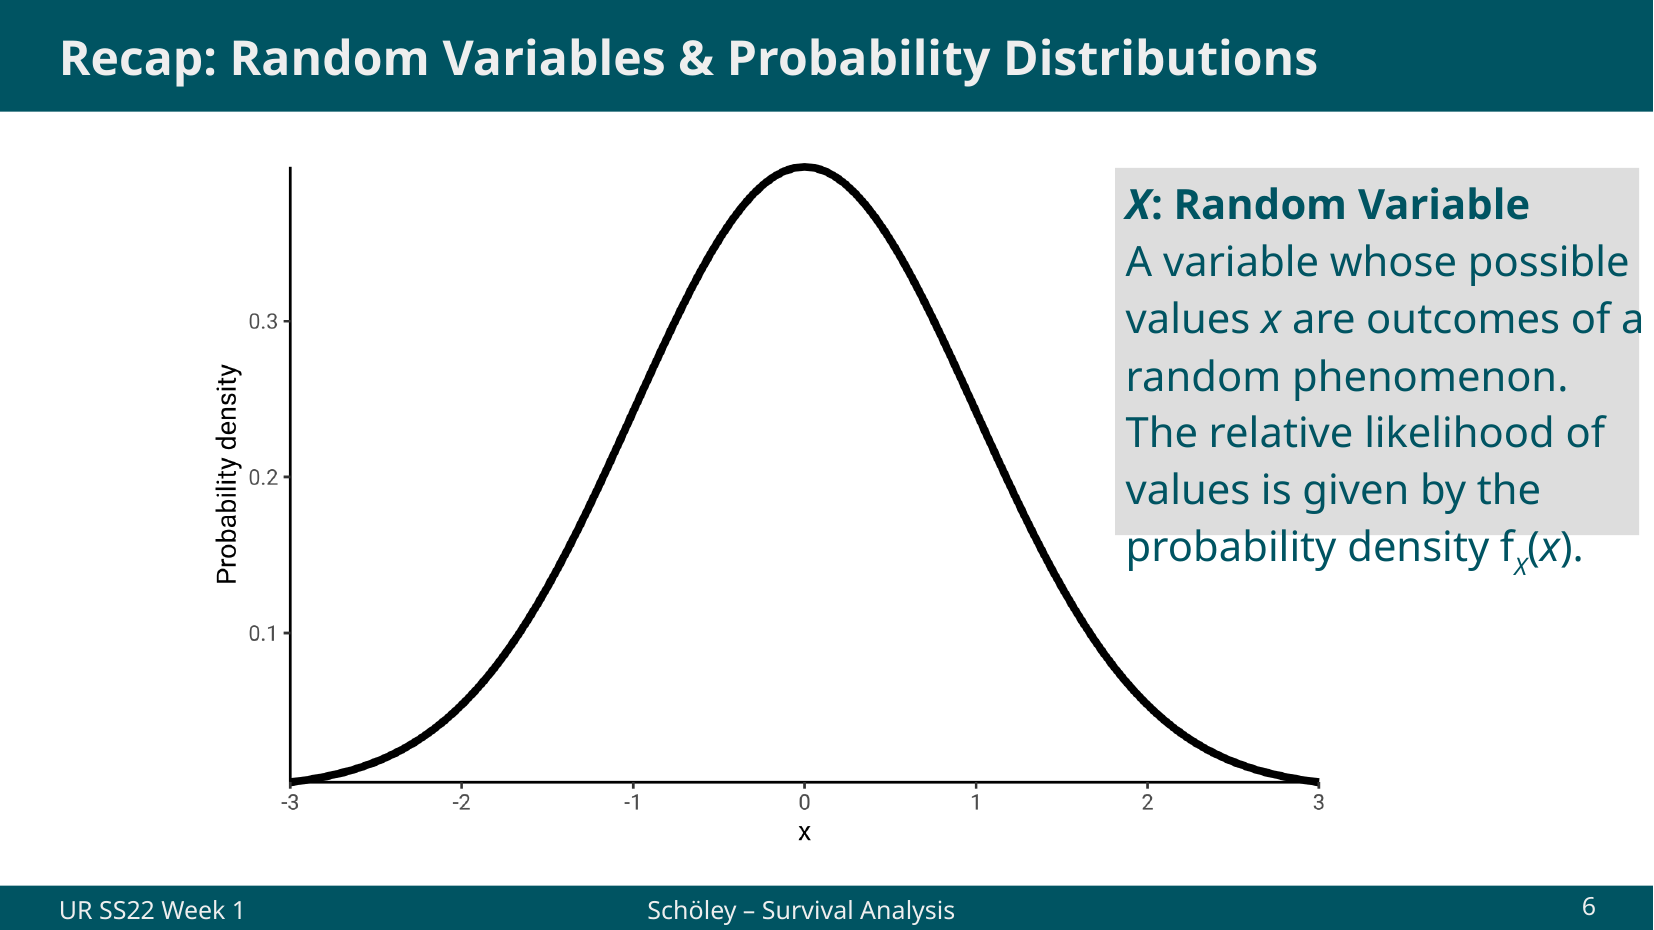

# Recap: Random Variables & Probability Distributions
X: Random Variable
A variable whose possible
values x are outcomes of a
random phenomenon.
The relative likelihood of
values is given by the
probability density fX(x).
6
UR SS22 Week 1
Schöley – Survival Analysis